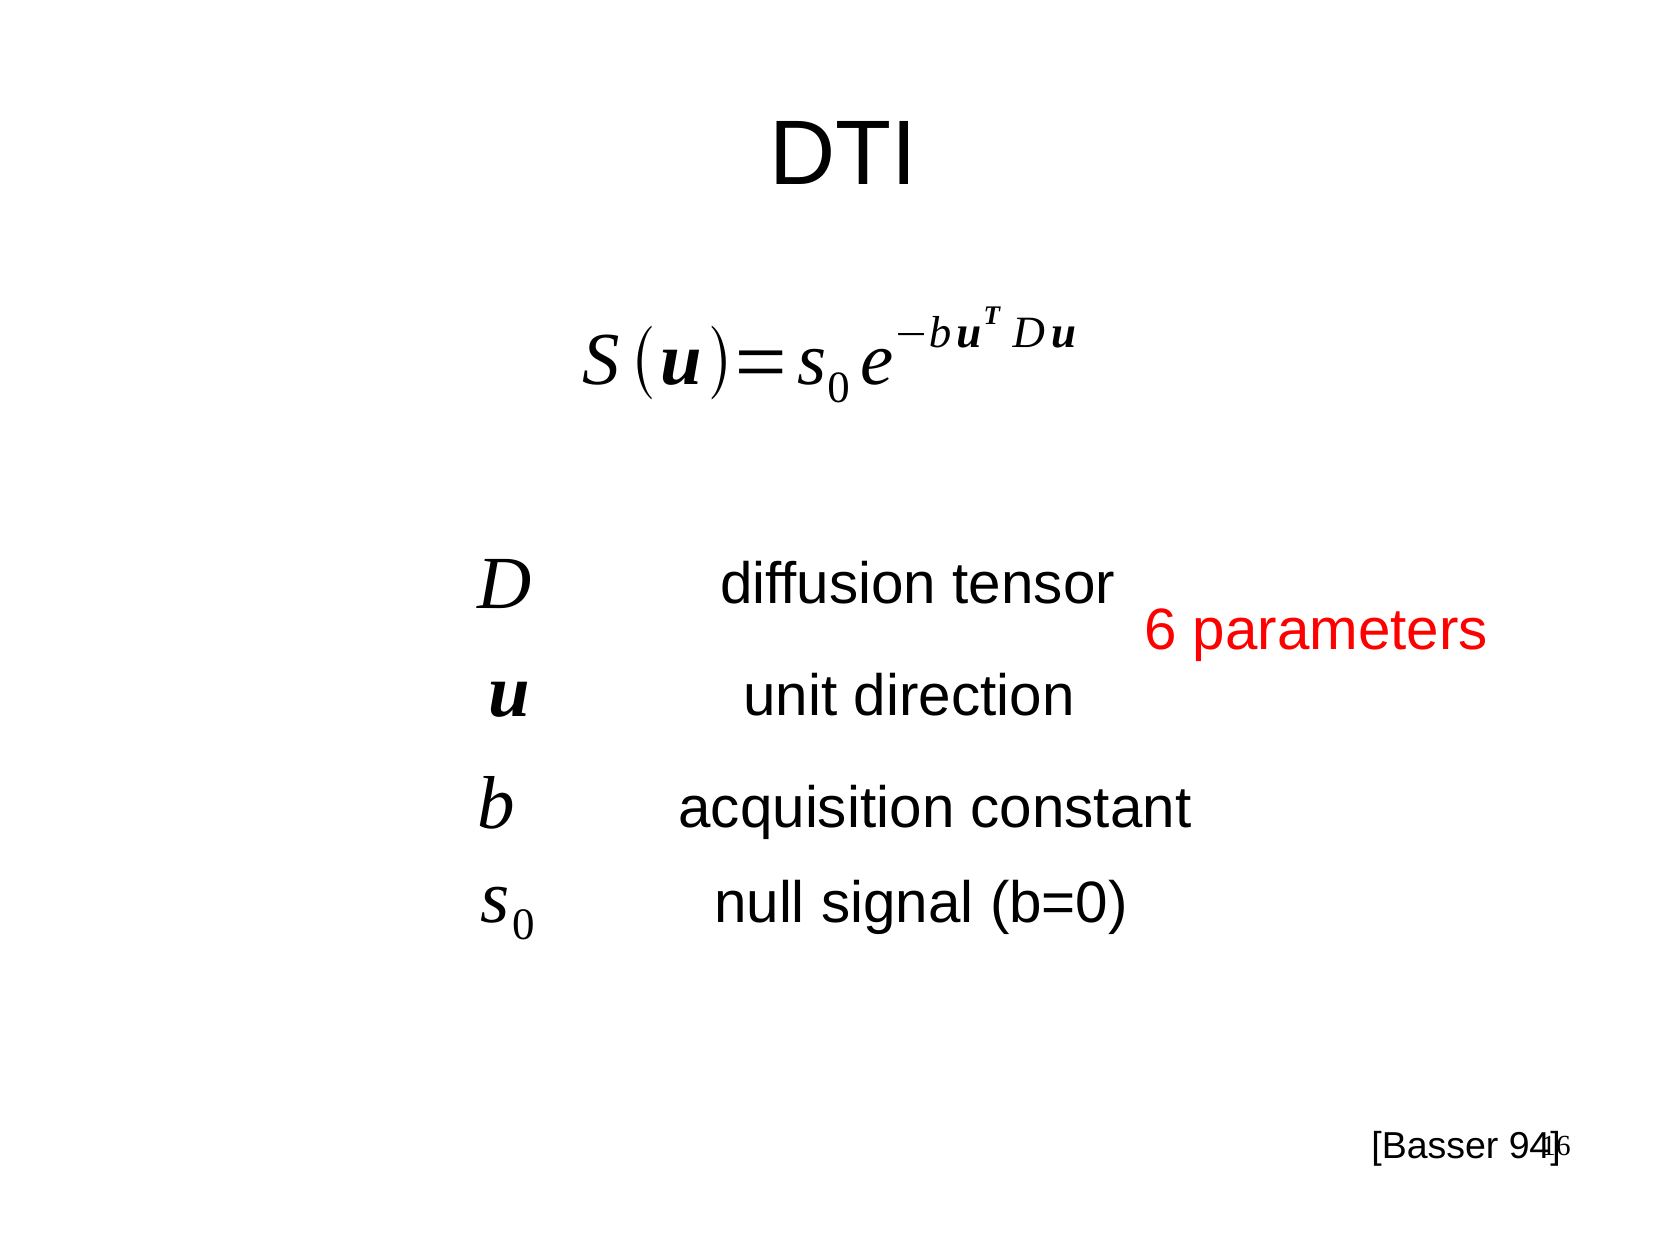

# DTI
diffusion tensor
6 parameters
unit direction
acquisition constant
null signal (b=0)
[Basser 94]
16